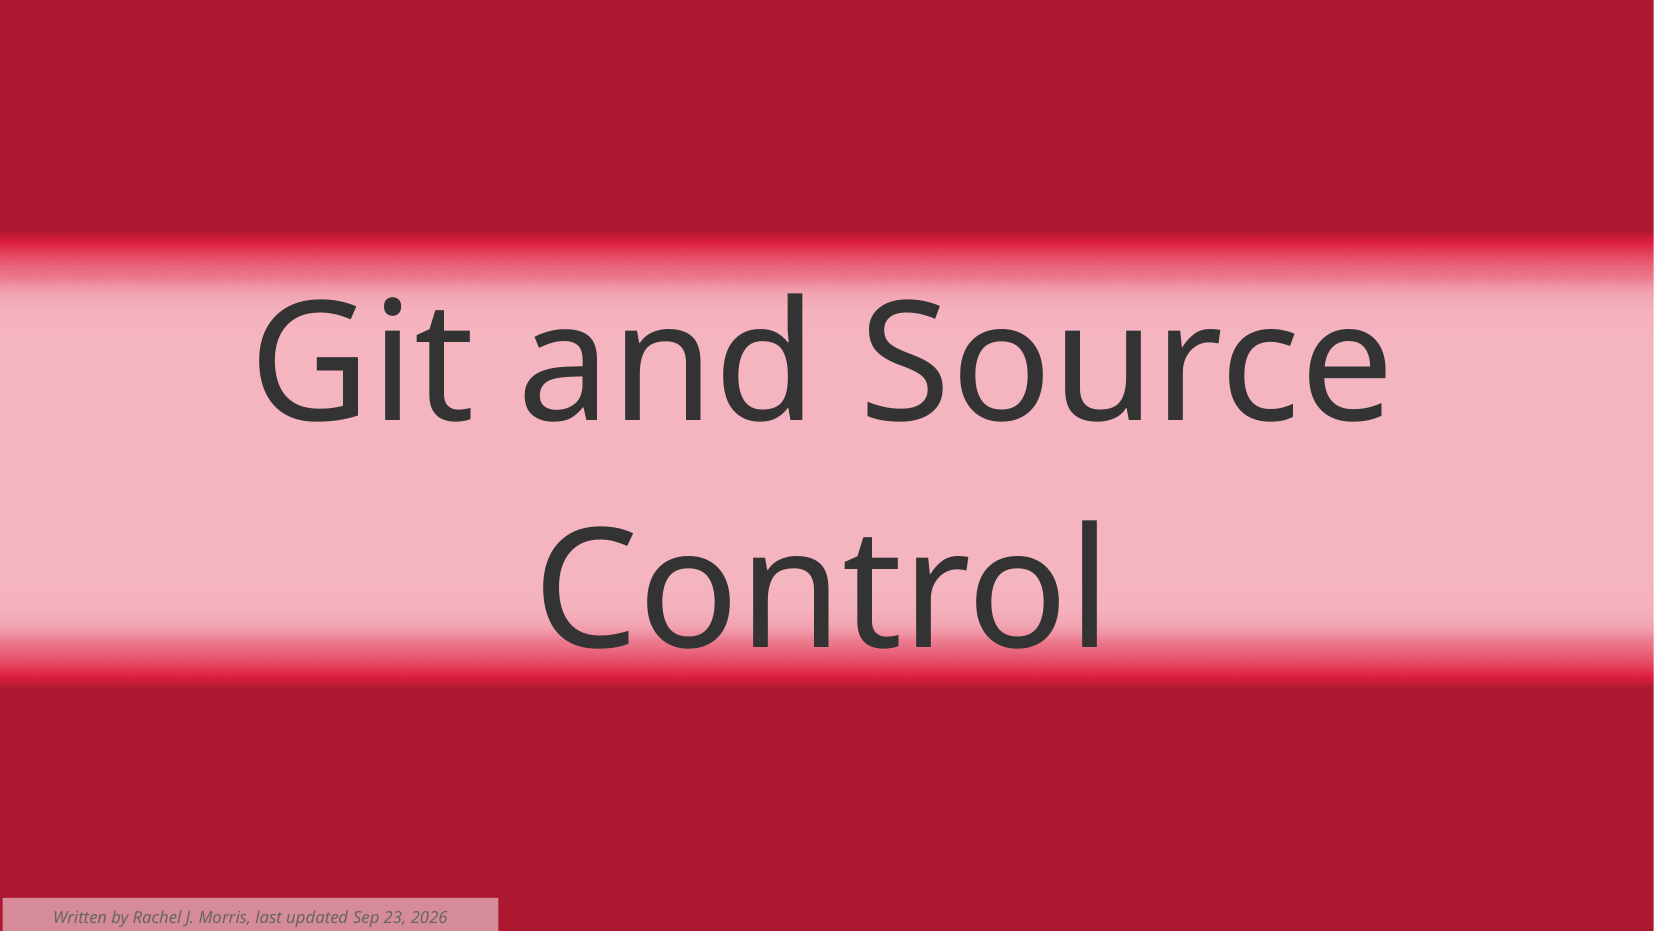

# Git and Source Control
Written by Rachel J. Morris, last updated